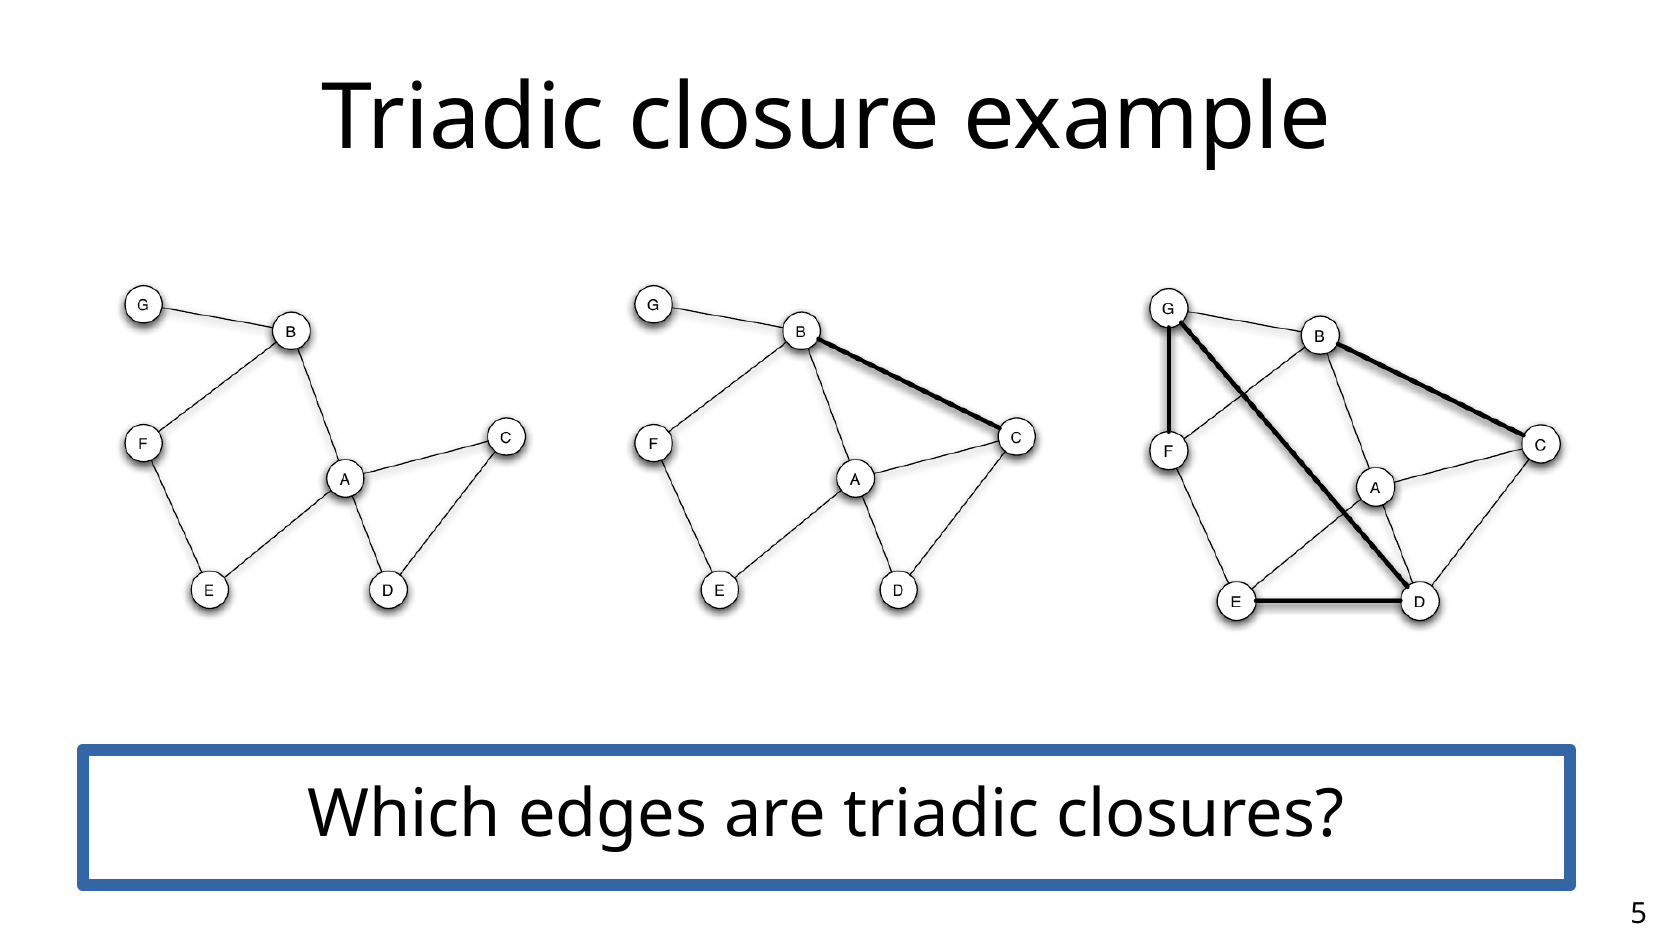

# Triadic closure example
Which edges are triadic closures?
5